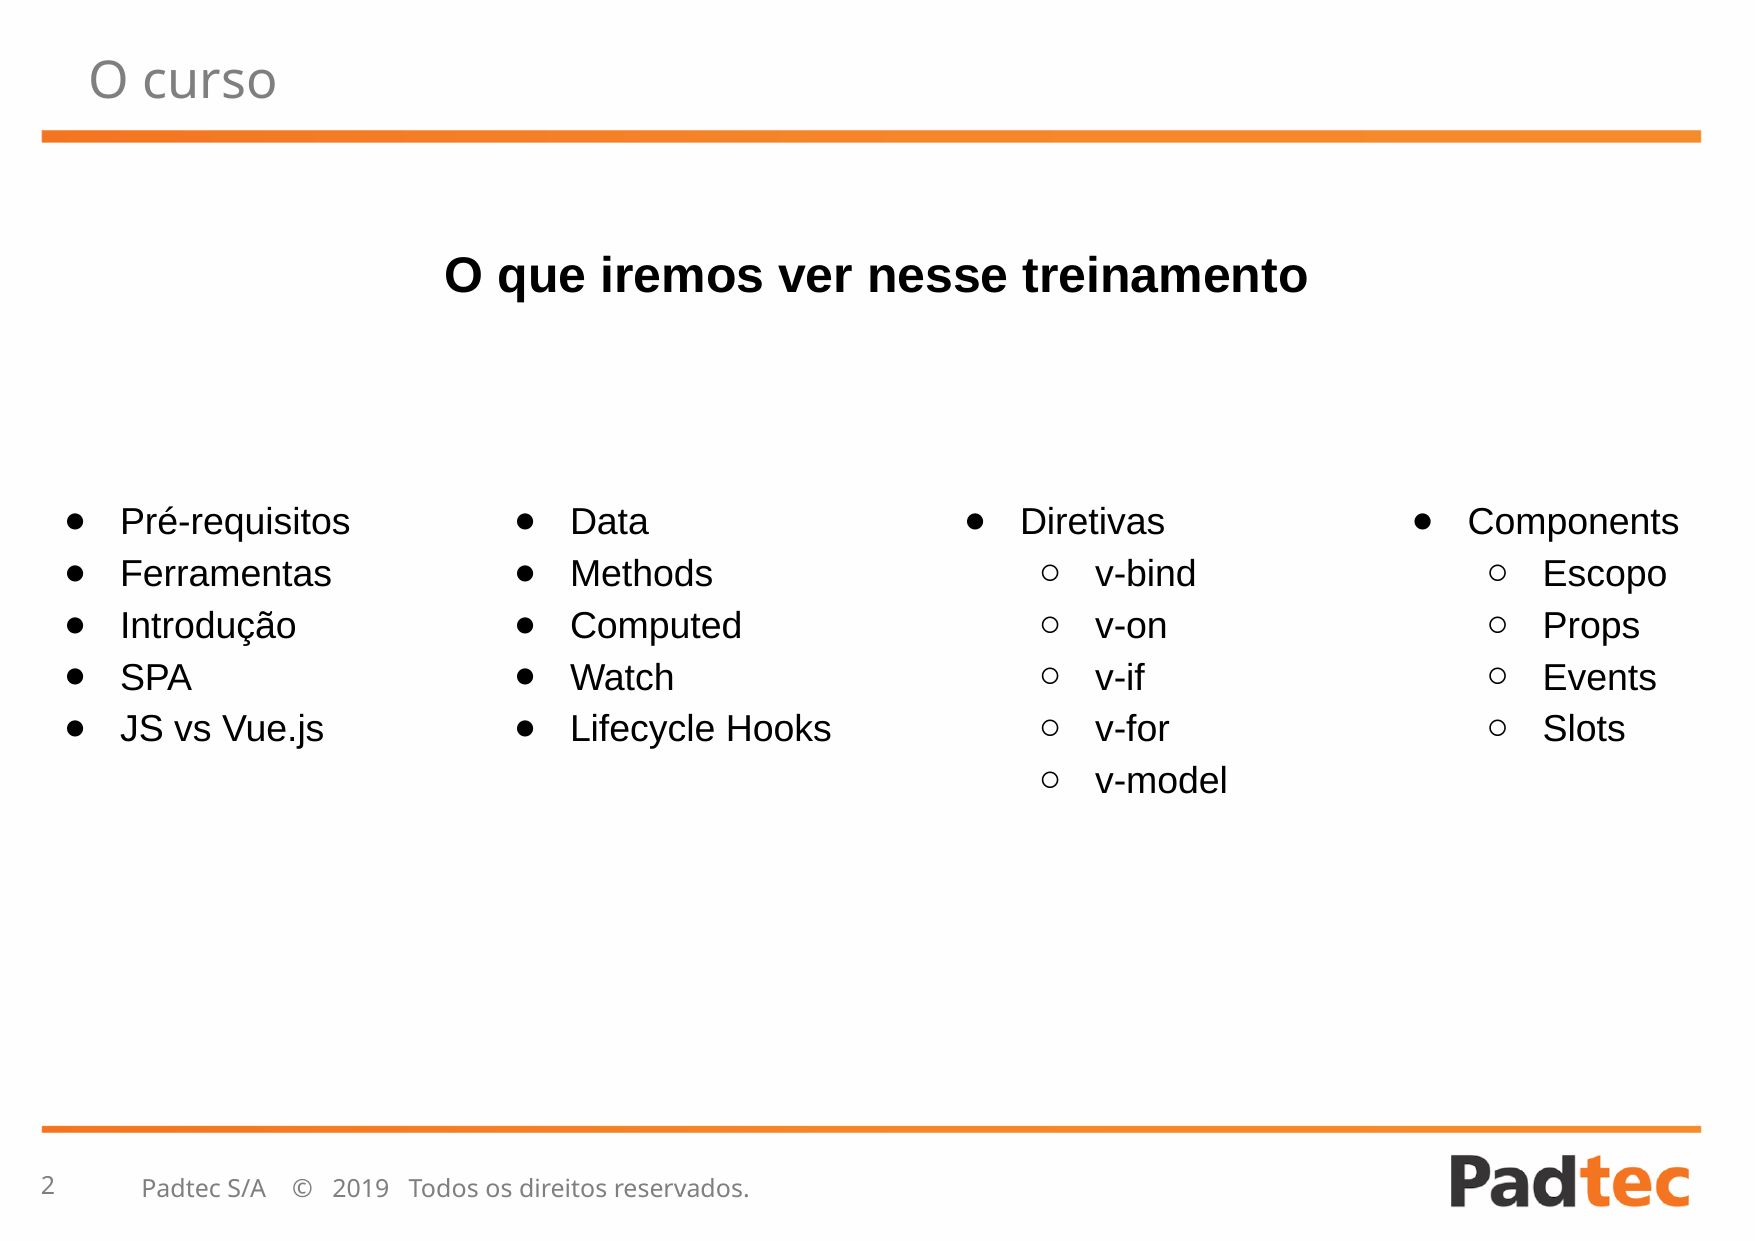

# O curso
O que iremos ver nesse treinamento
Pré-requisitos
Ferramentas
Introdução
SPA
JS vs Vue.js
Data
Methods
Computed
Watch
Lifecycle Hooks
Diretivas
v-bind
v-on
v-if
v-for
v-model
Components
Escopo
Props
Events
Slots